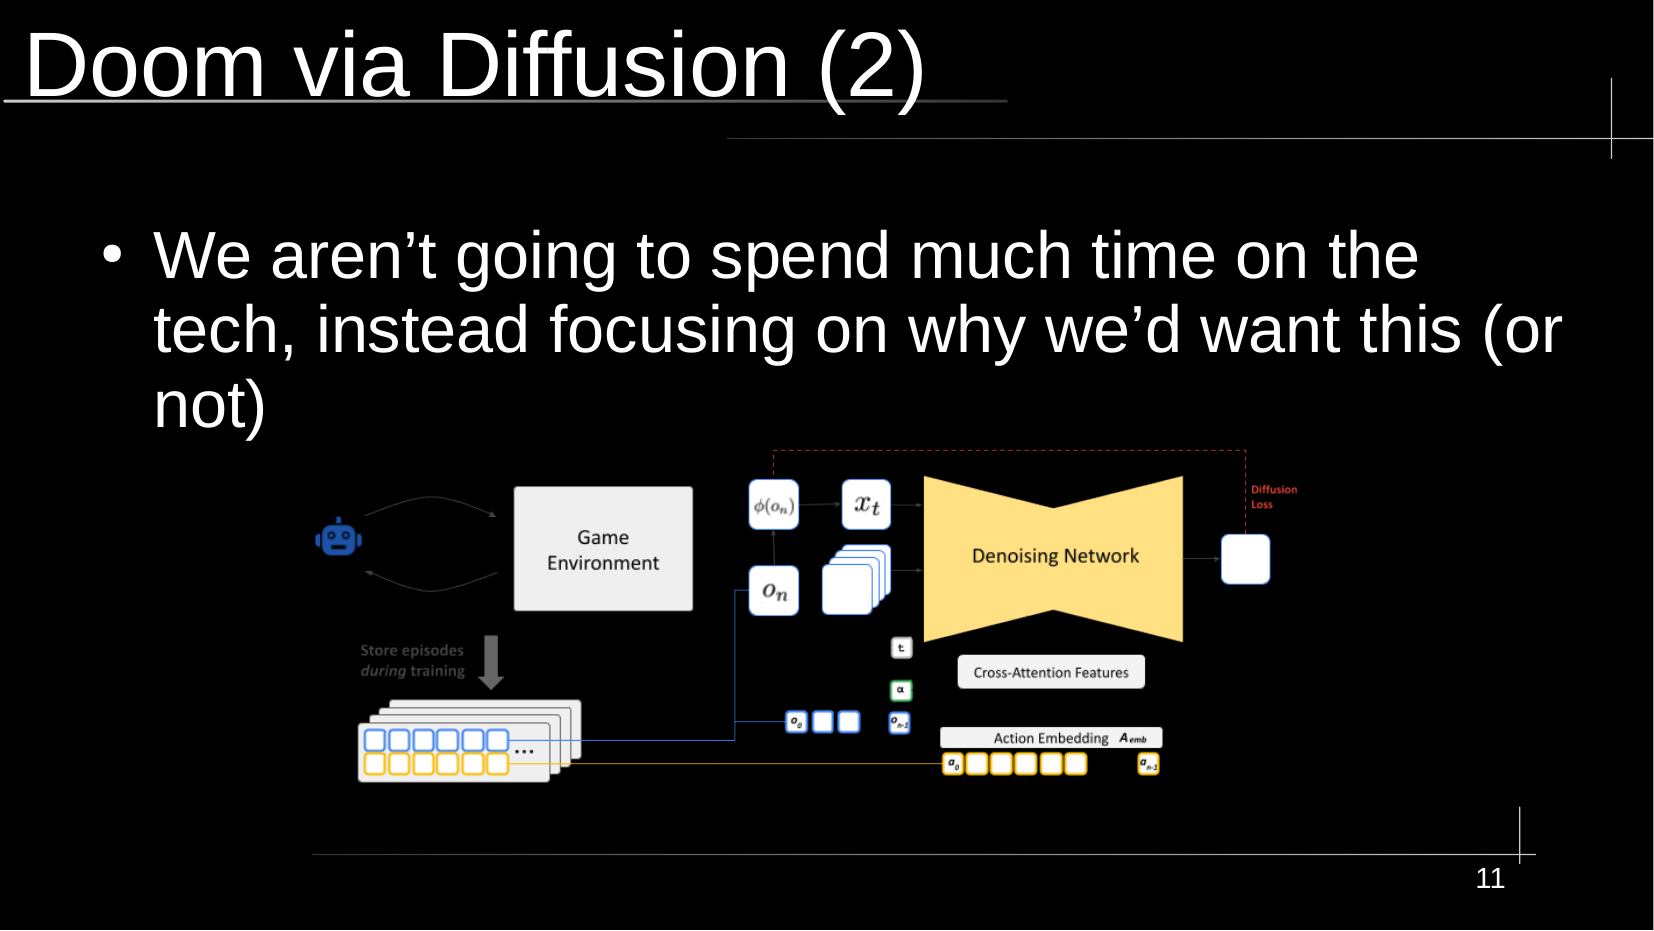

# Doom via Diffusion (2)
We aren’t going to spend much time on the tech, instead focusing on why we’d want this (or not)
11